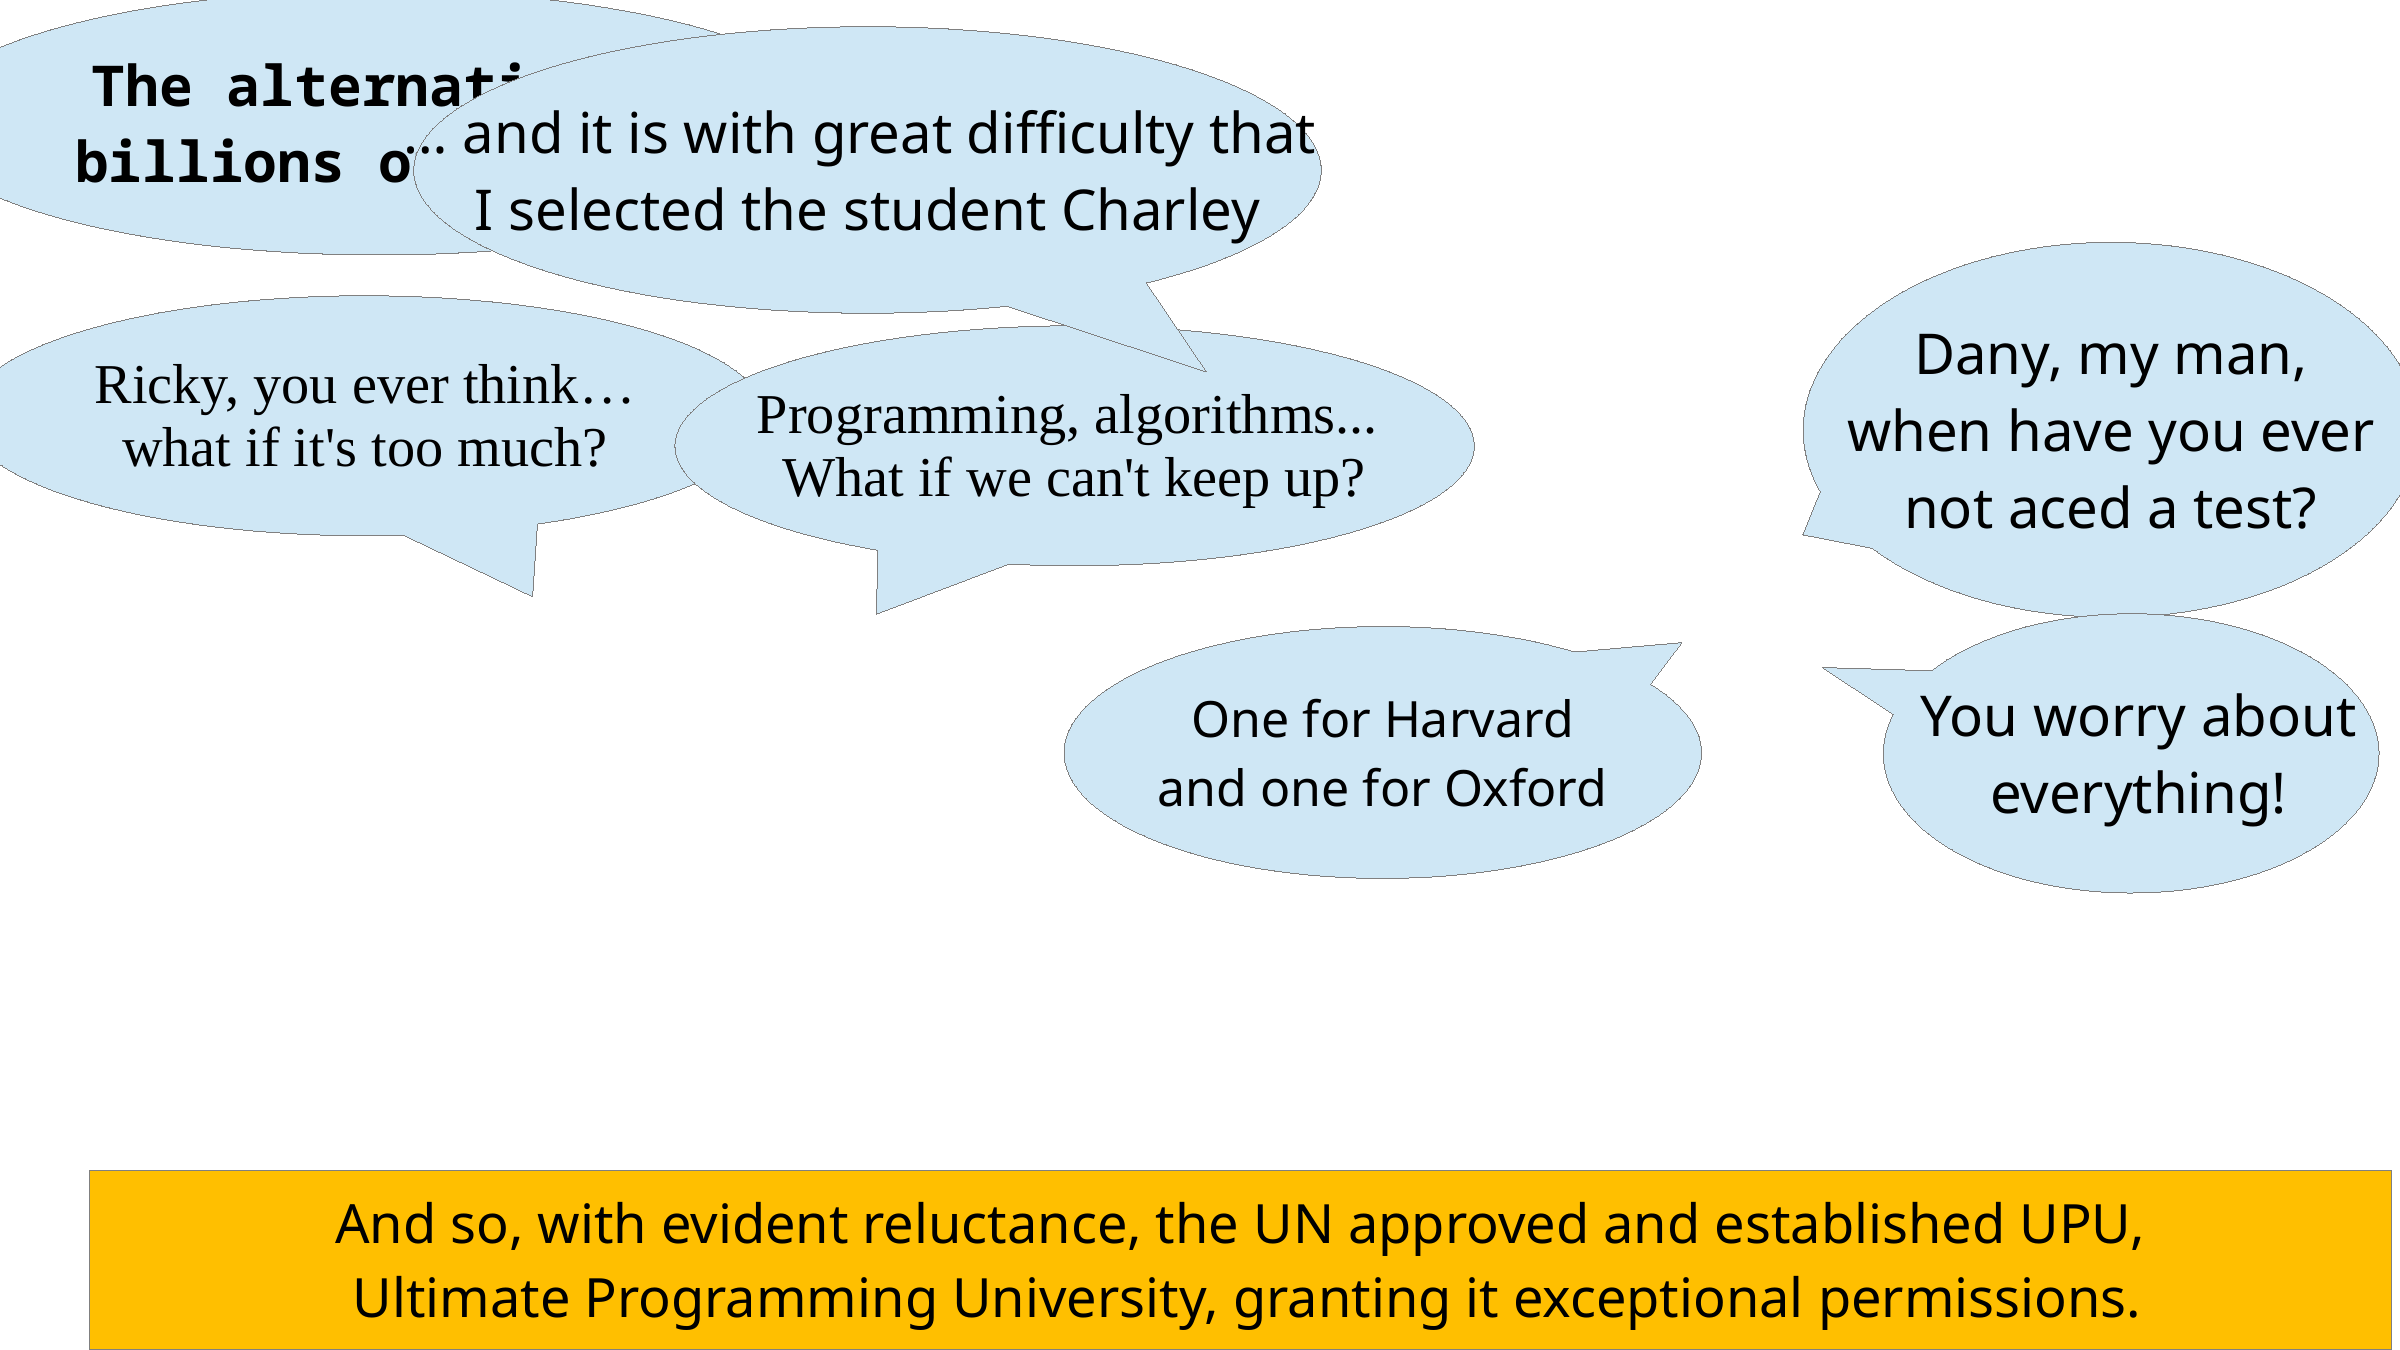

The alternative is
billions of deaths
… and it is with great difficulty that
I selected the student Charley
Dany, my man,
when have you ever
not aced a test?
Ricky, you ever think…
what if it's too much?
Programming, algorithms...
What if we can't keep up?
 You worry about
 everything!
One for Harvard
and one for Oxford
And so, with evident reluctance, the UN approved and established UPU,
 Ultimate Programming University, granting it exceptional permissions.